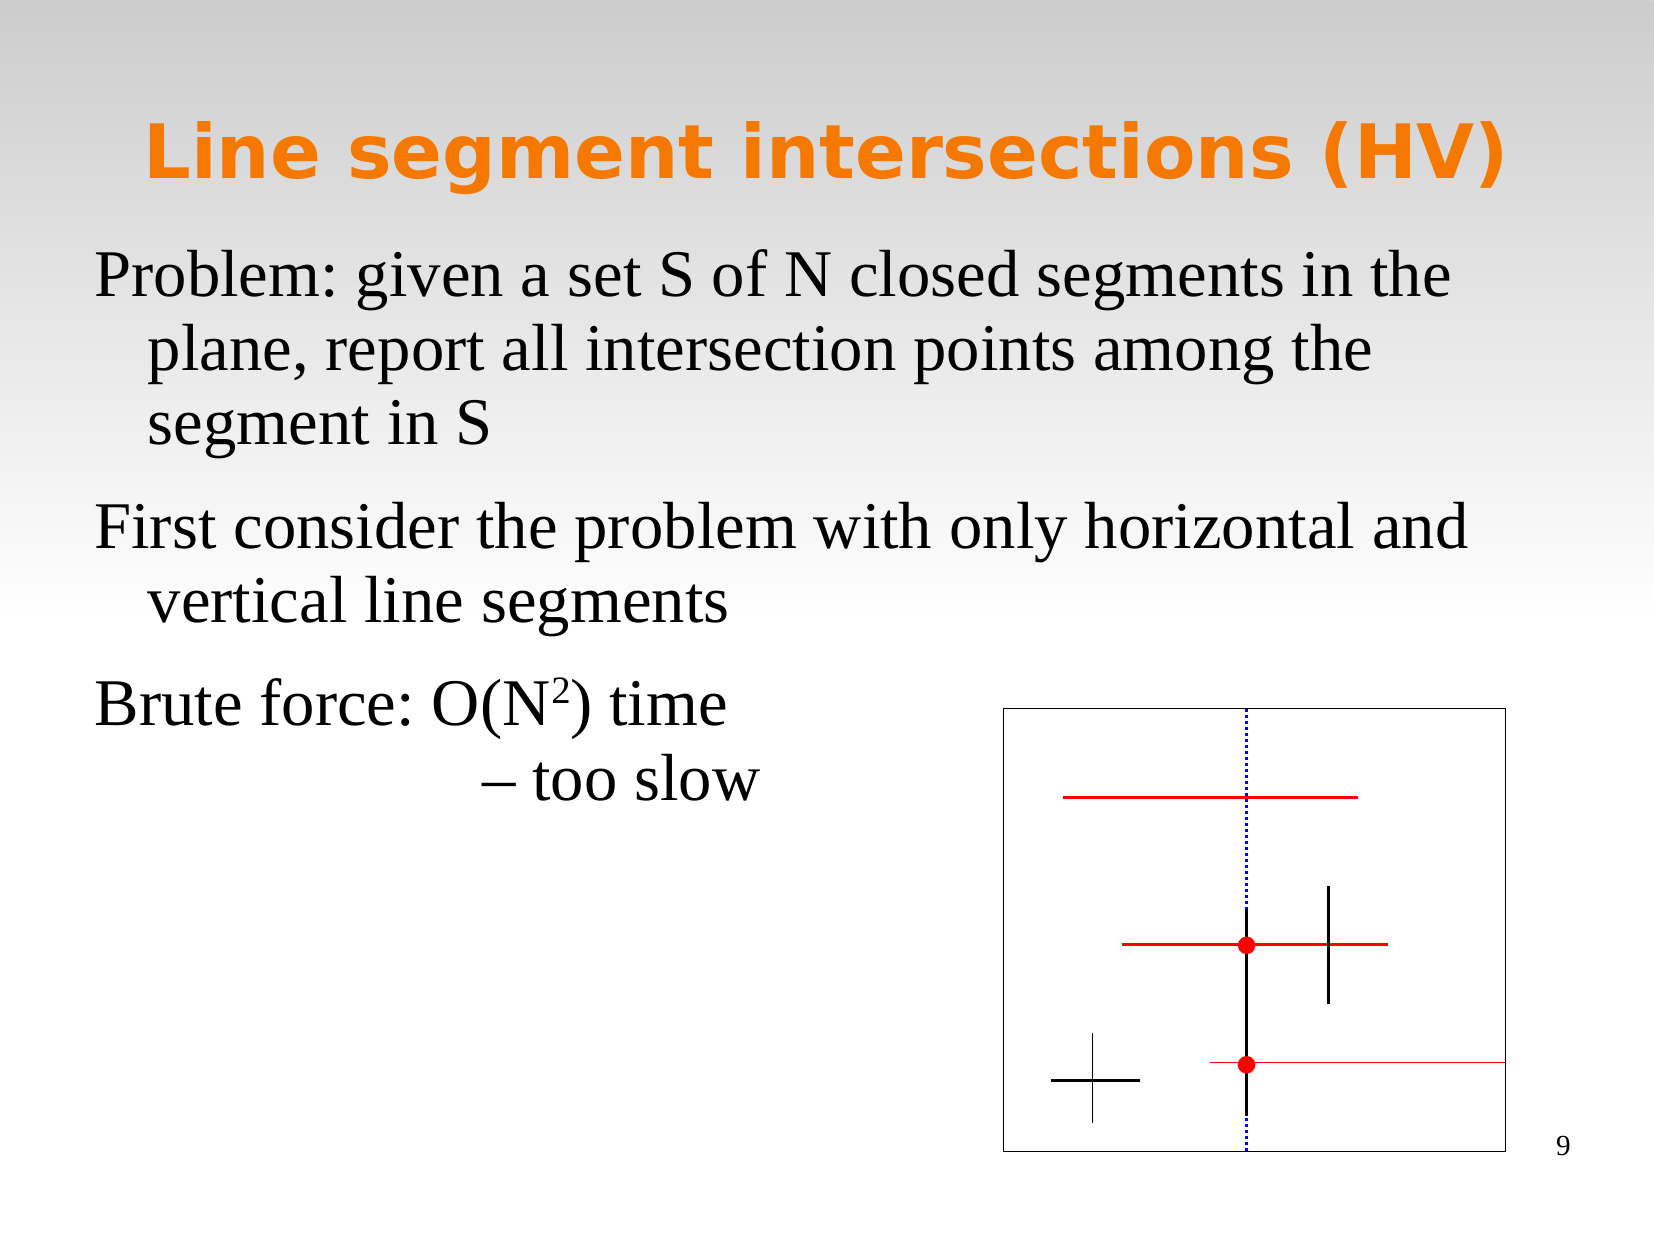

# Line segment intersections (HV)
Problem: given a set S of N closed segments in the plane, report all intersection points among the segment in S
First consider the problem with only horizontal and vertical line segments
Brute force: O(N2) time
 – too slow
9